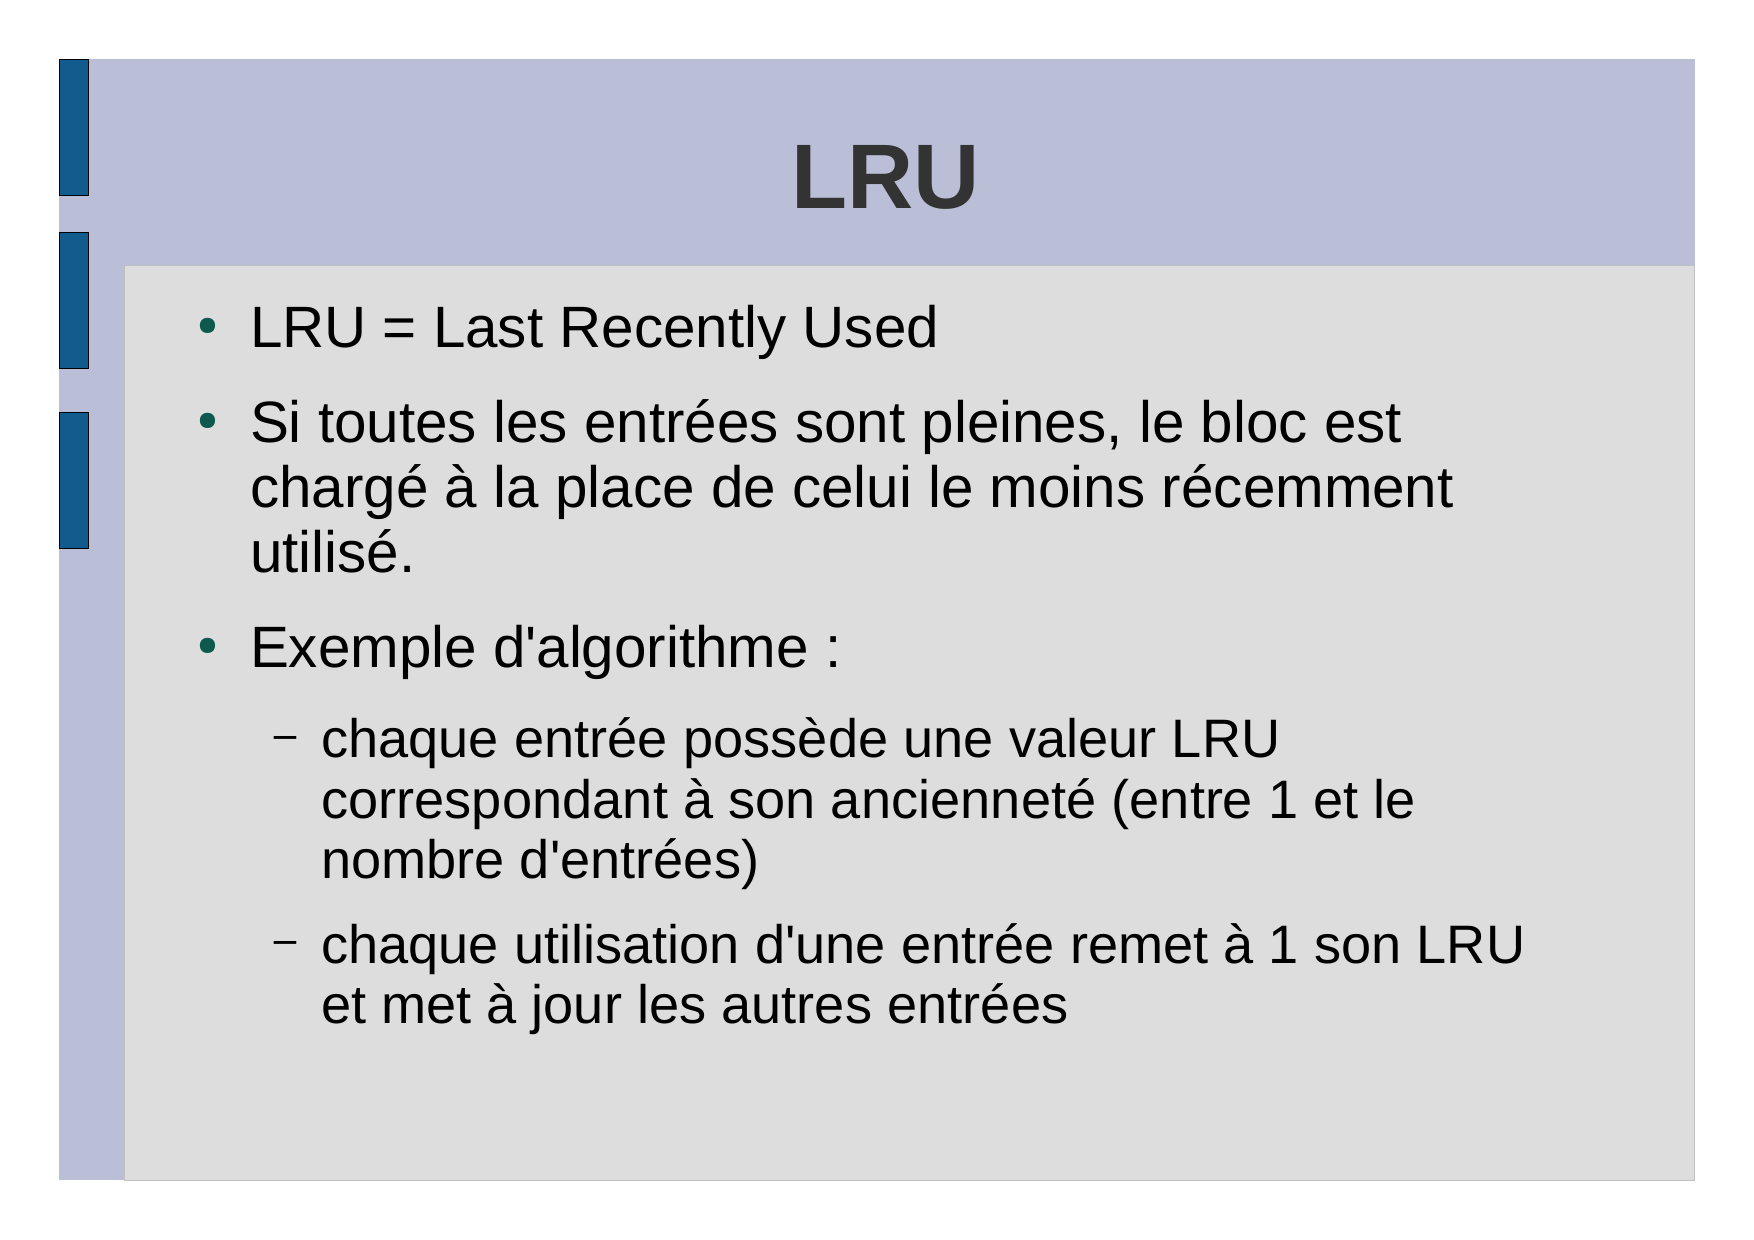

# LRU
LRU = Last Recently Used
Si toutes les entrées sont pleines, le bloc est chargé à la place de celui le moins récemment utilisé.
Exemple d'algorithme :
chaque entrée possède une valeur LRU correspondant à son ancienneté (entre 1 et le nombre d'entrées)
chaque utilisation d'une entrée remet à 1 son LRU et met à jour les autres entrées